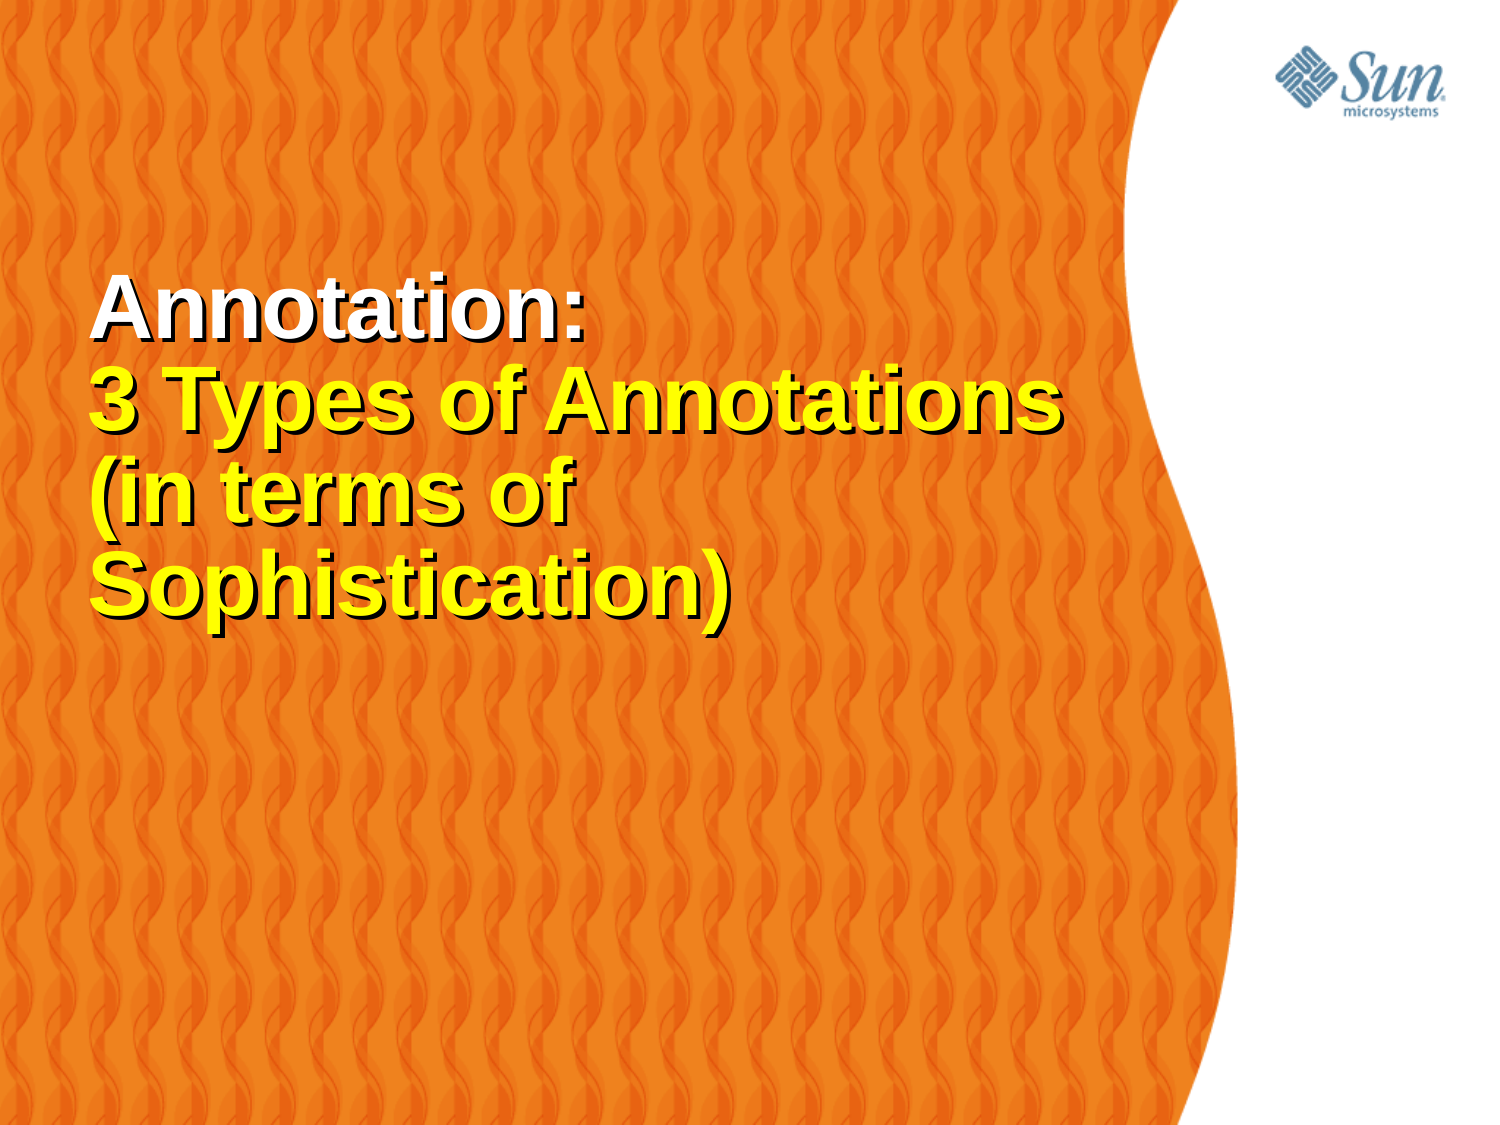

# Annotation: 3 Types of Annotations (in terms of Sophistication)